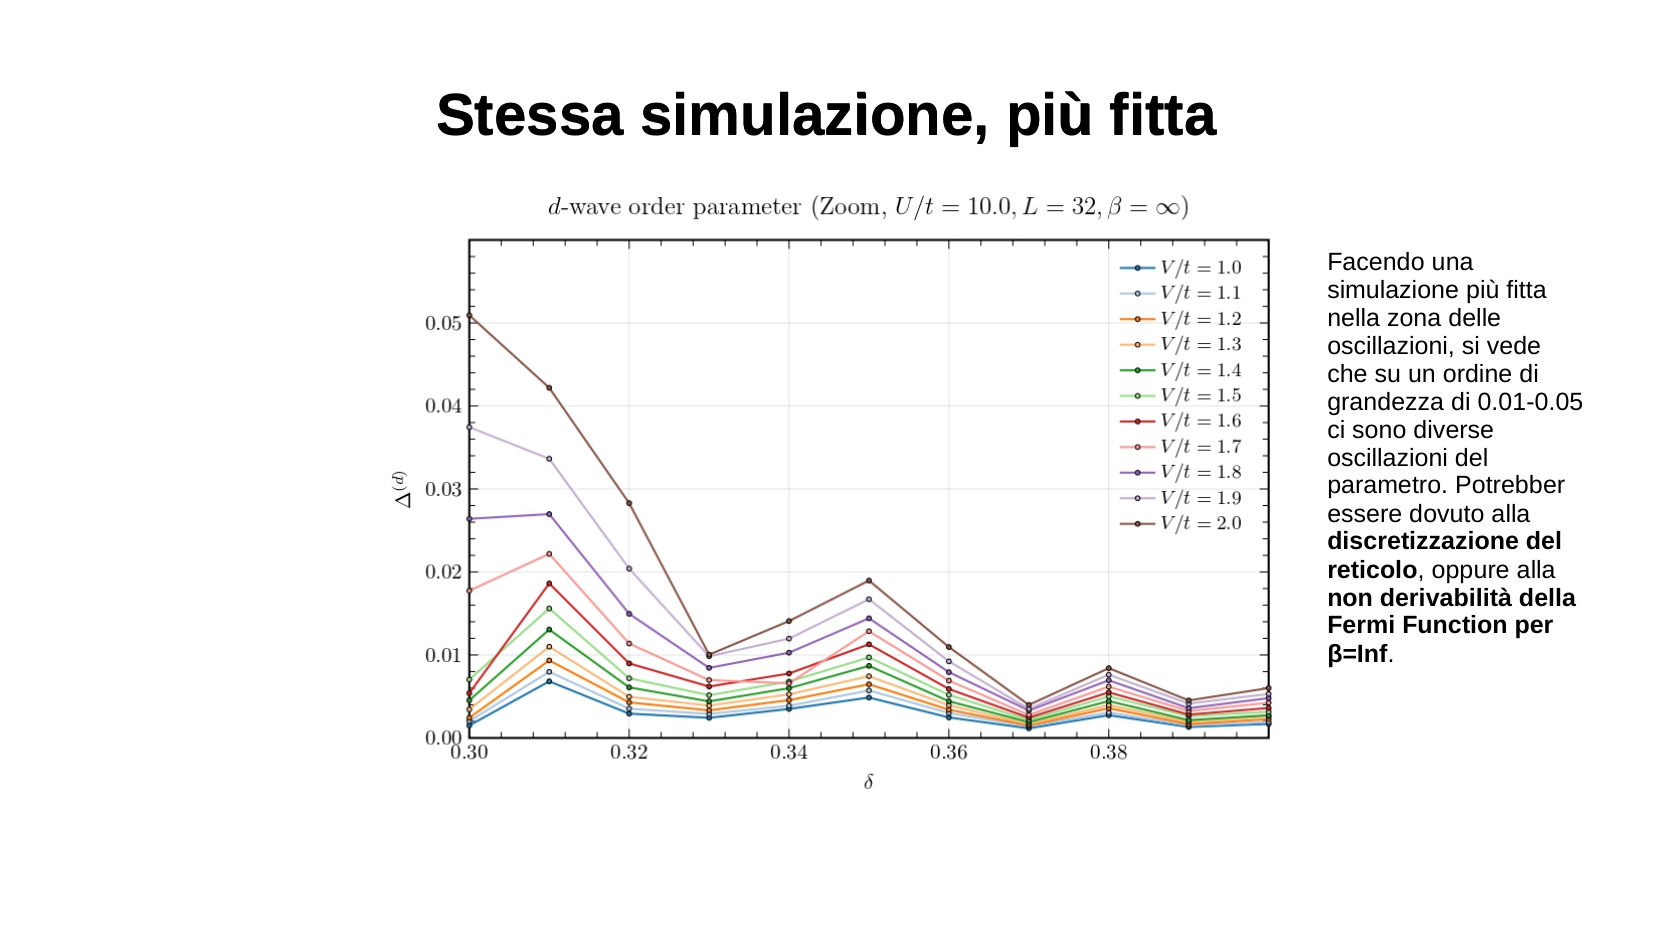

# Stessa simulazione, più fitta
Stessa simulazione, più fitta
Facendo una simulazione più fitta nella zona delle oscillazioni, si vede che su un ordine di grandezza di 0.01-0.05 ci sono diverse oscillazioni del parametro. Potrebber essere dovuto alla discretizzazione del reticolo, oppure alla non derivabilità della Fermi Function per β=Inf.